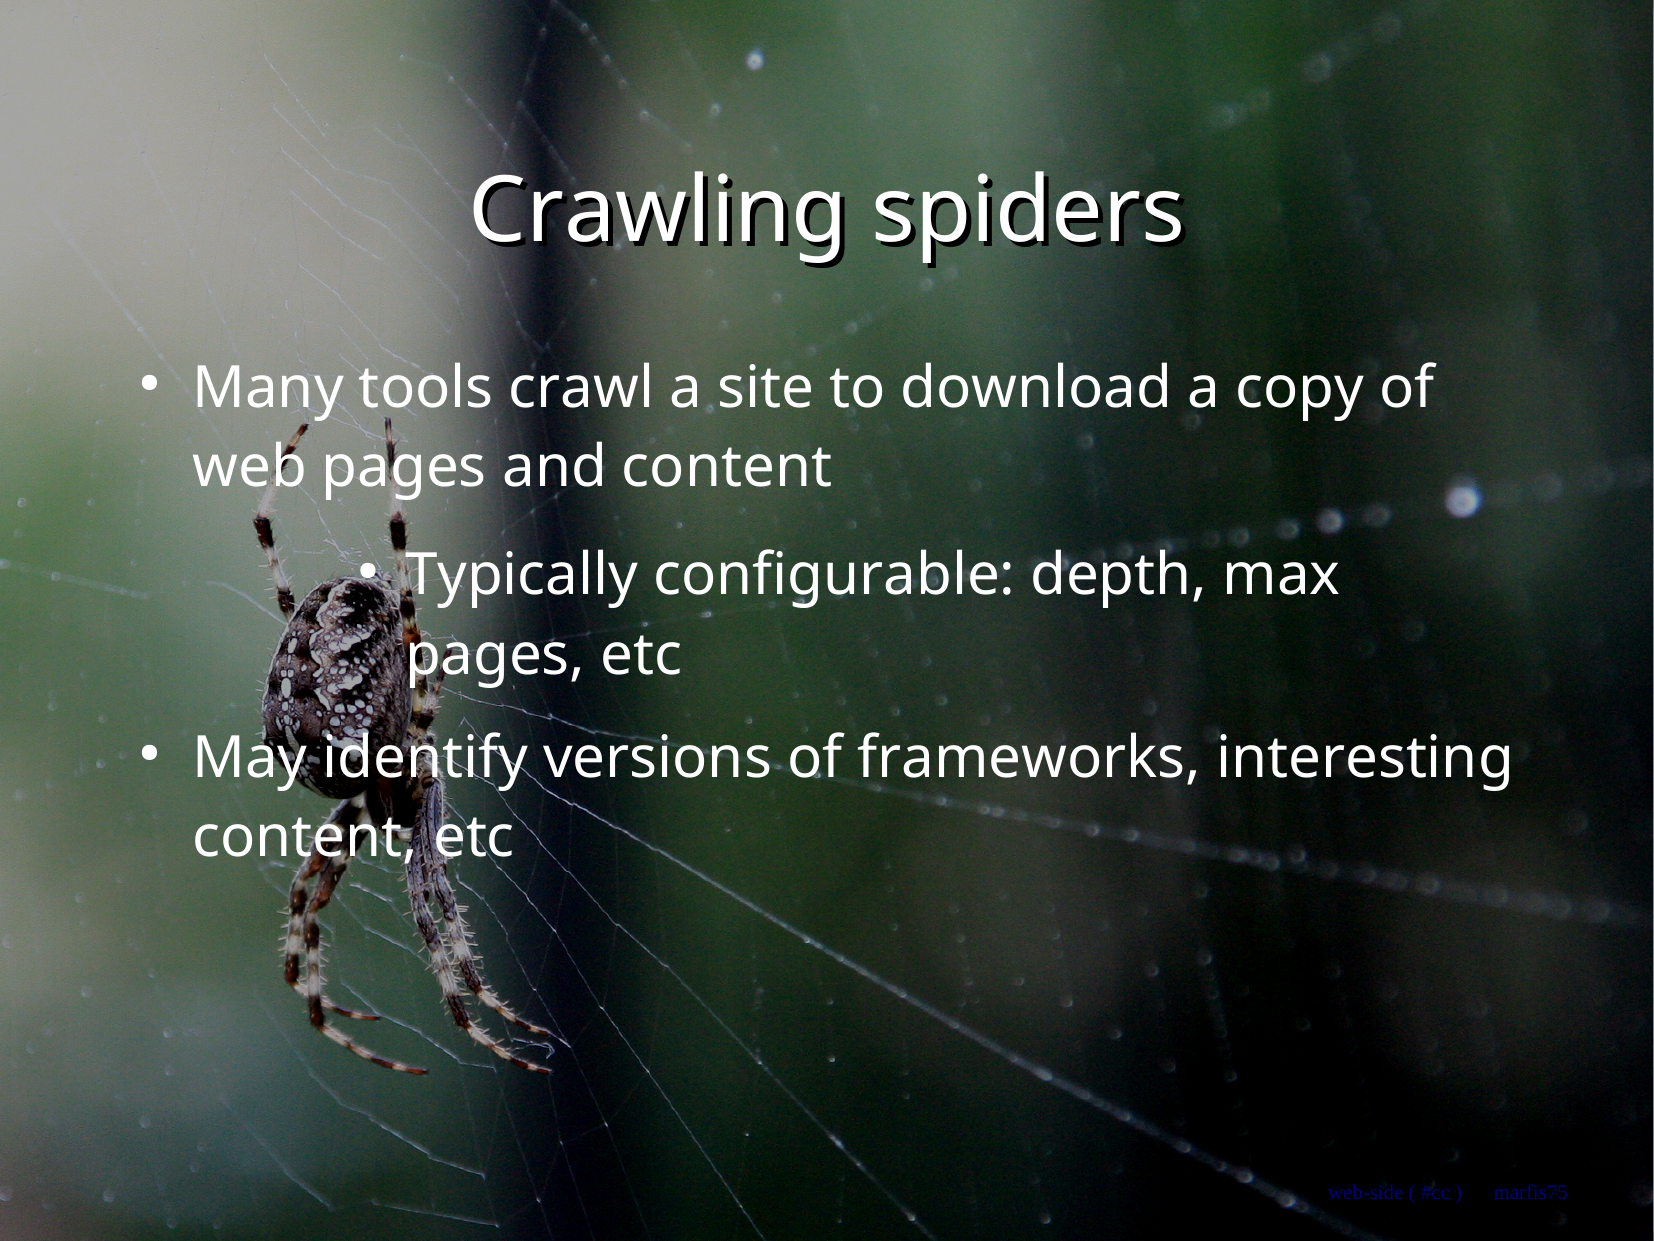

# Crawling spiders
Many tools crawl a site to download a copy of web pages and content
Typically configurable: depth, max pages, etc
May identify versions of frameworks, interesting content, etc
 web-side ( #cc ) by marfis75